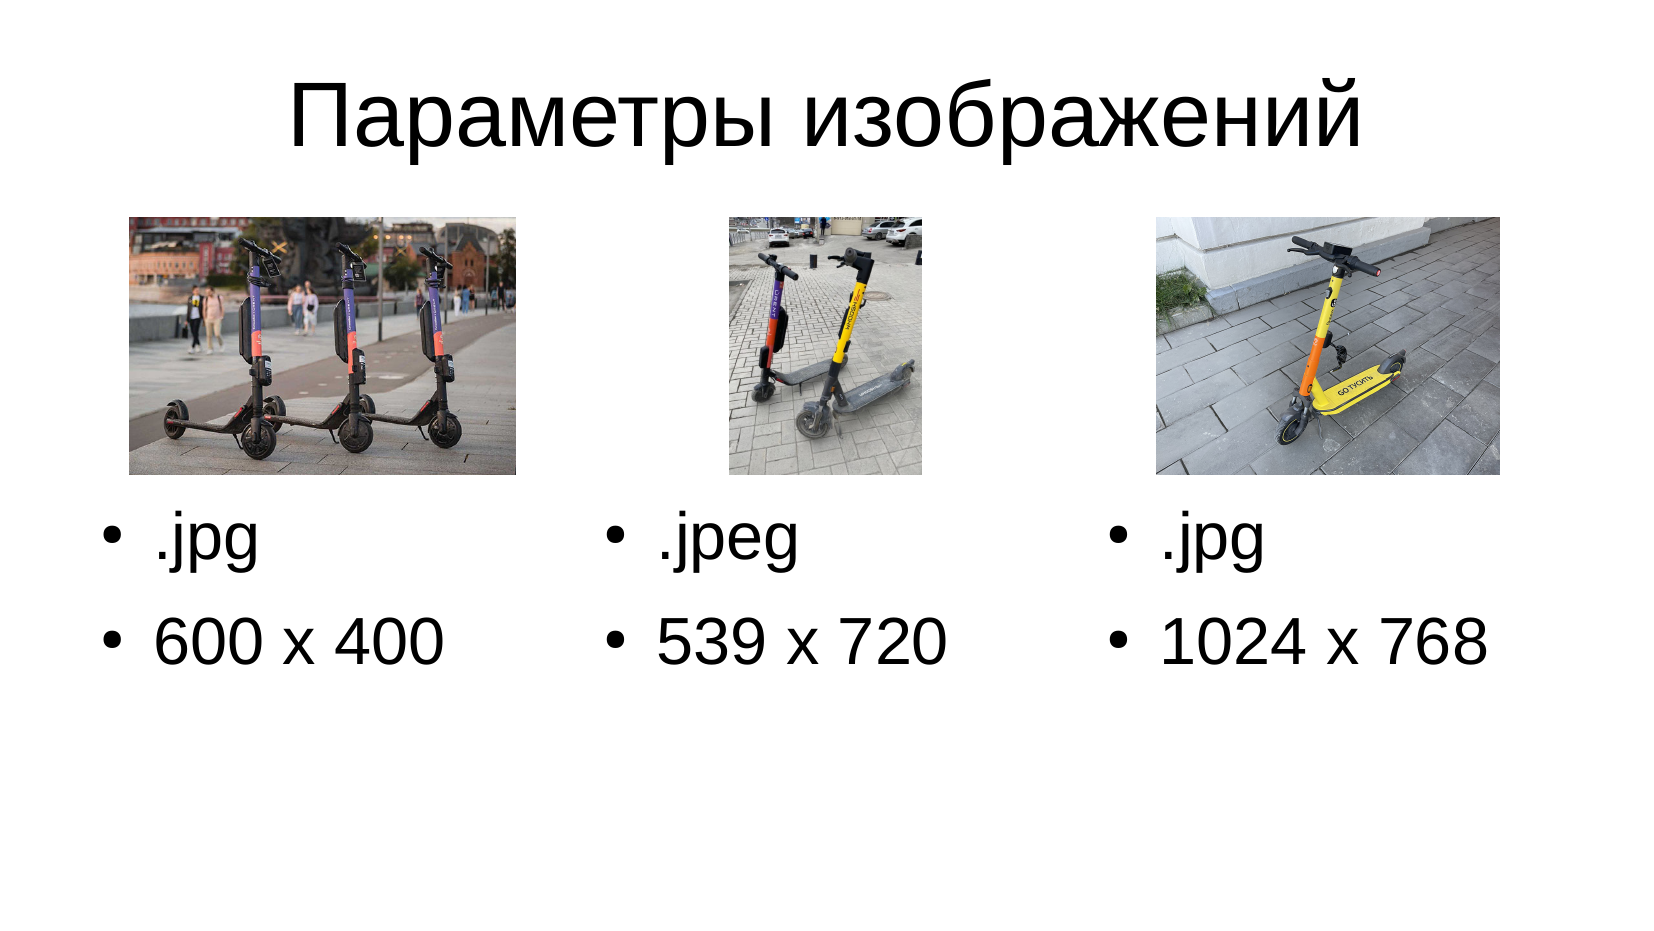

# Параметры изображений
.jpg
600 x 400
.jpeg
539 x 720
.jpg
1024 x 768